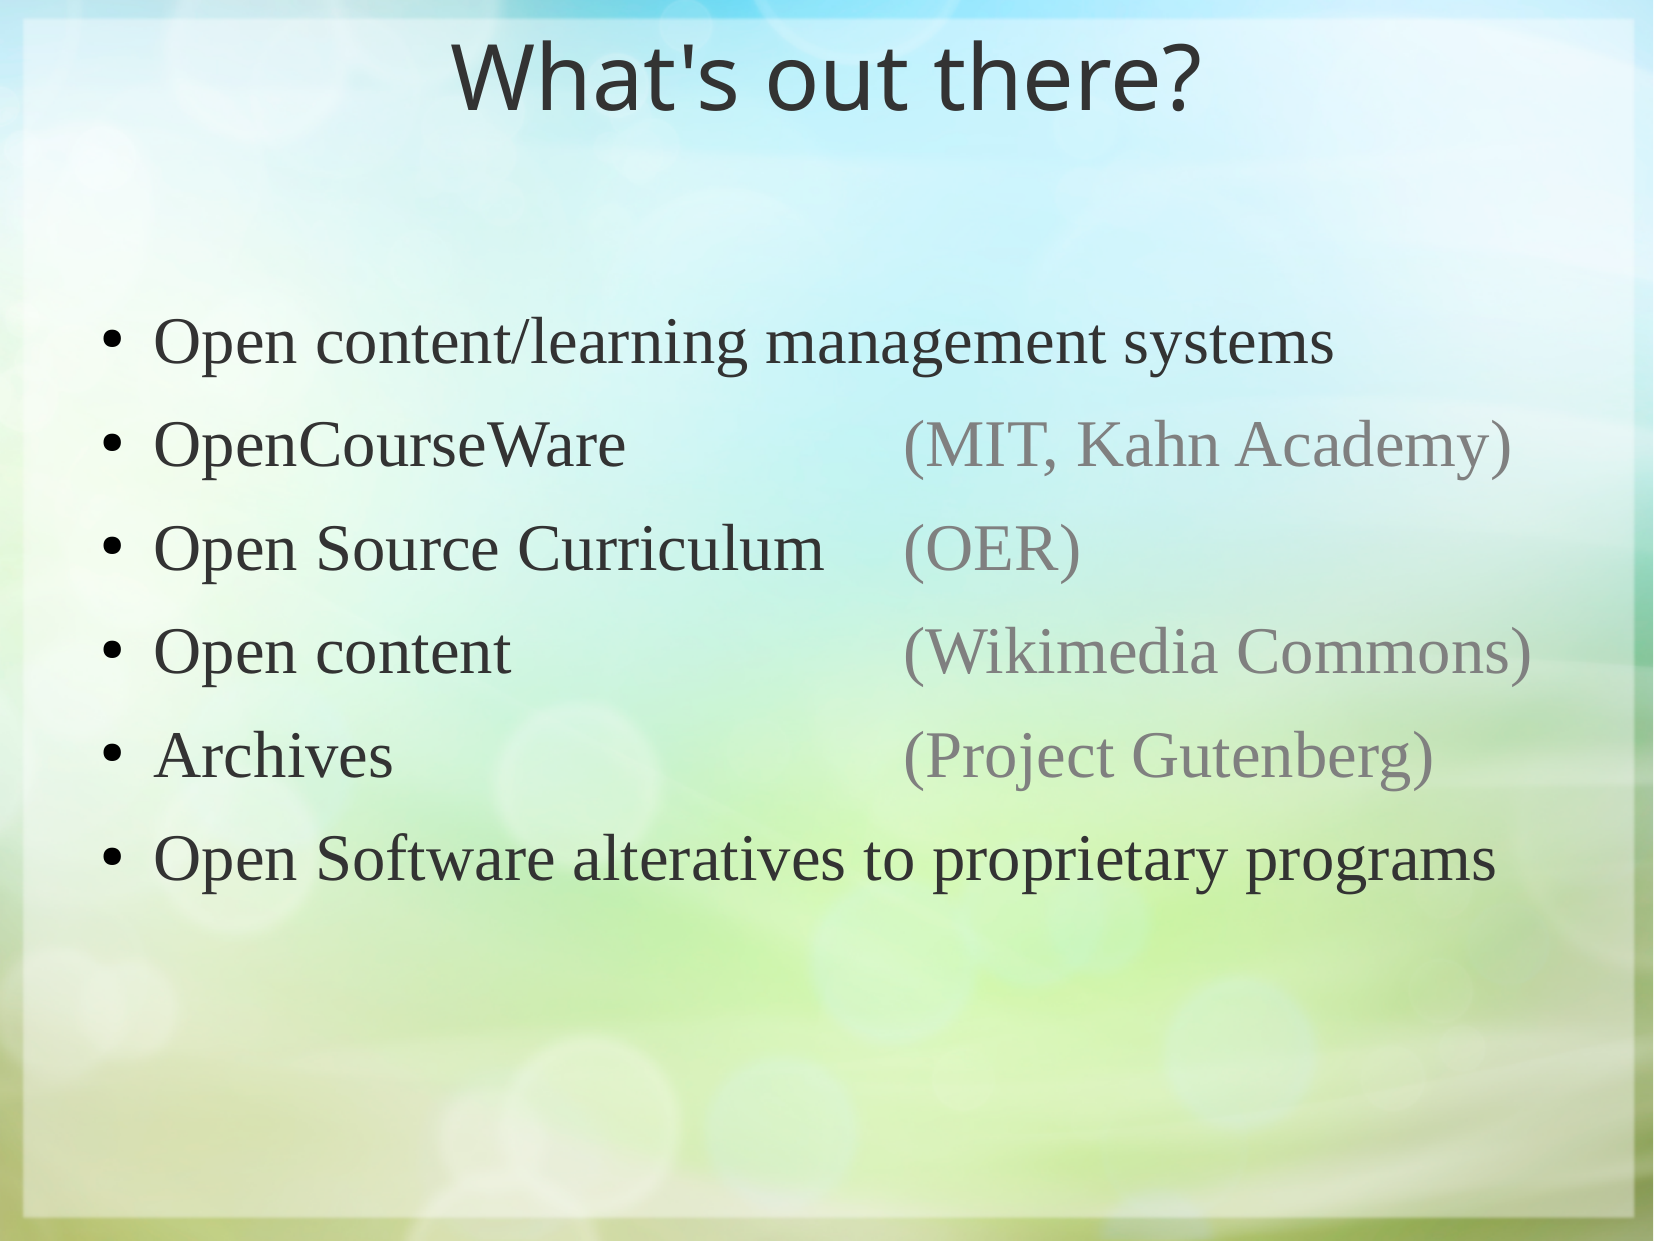

# What's out there?
Open content/learning management systems
OpenCourseWare 				(MIT, Kahn Academy)
Open Source Curriculum 	(OER)
Open content 					(Wikimedia Commons)
Archives 							(Project Gutenberg)
Open Software alteratives to proprietary programs